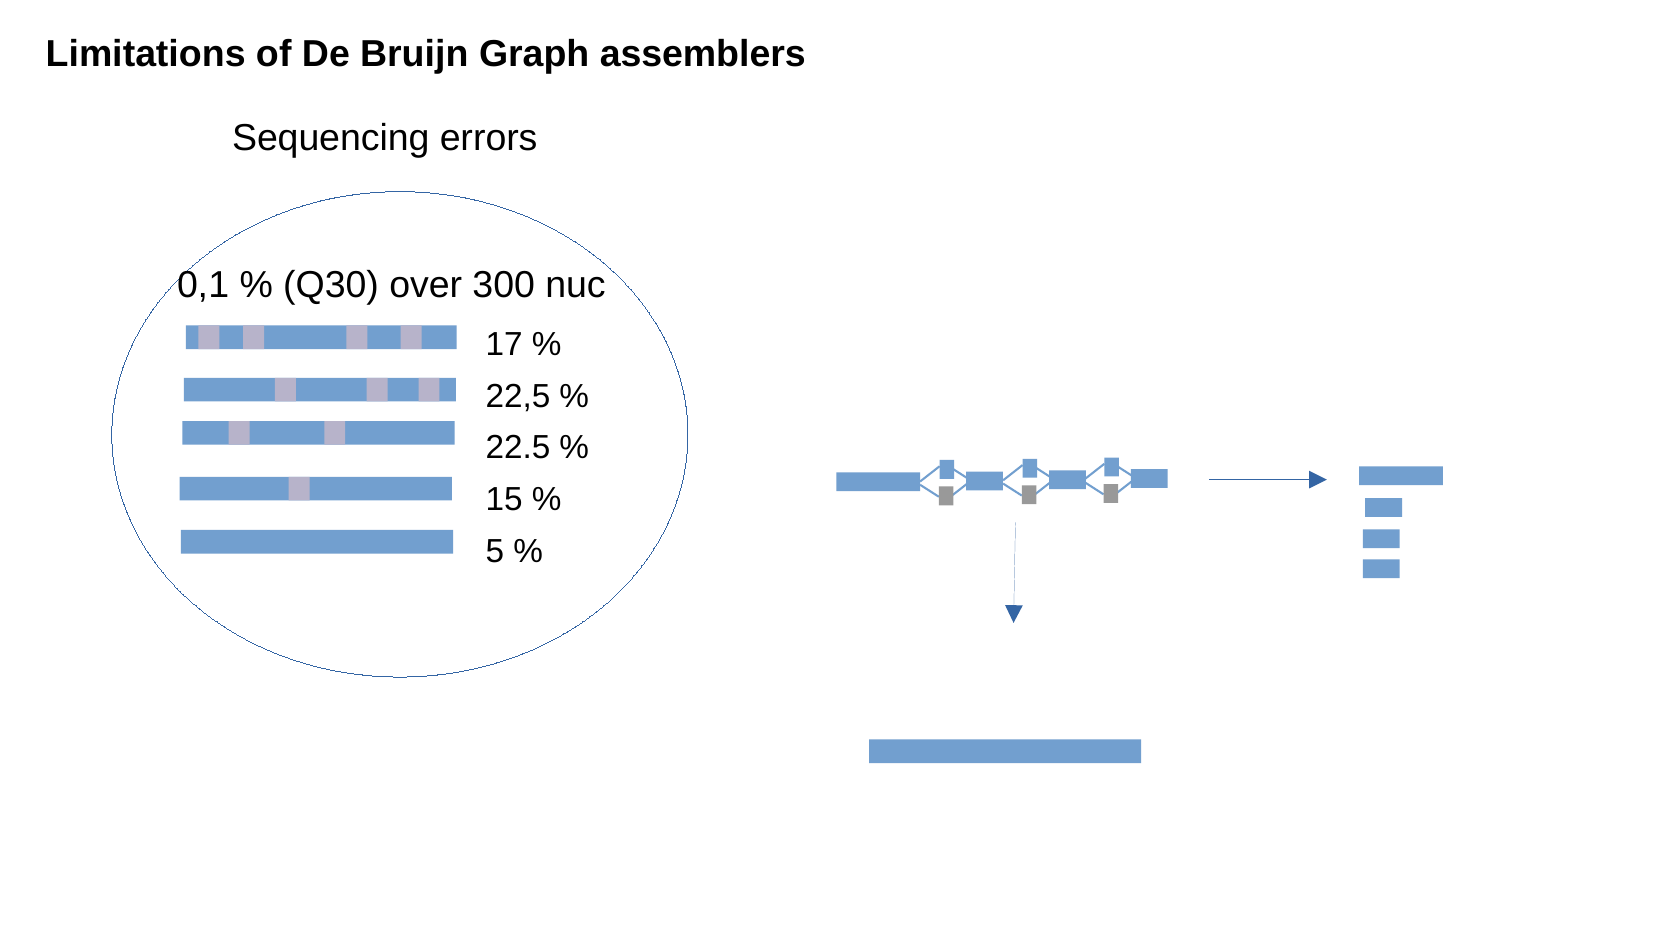

Limitations of De Bruijn Graph assemblers
Sequencing errors
0,1 % (Q30) over 300 nuc
17 %
22,5 %
22.5 %
15 %
5 %